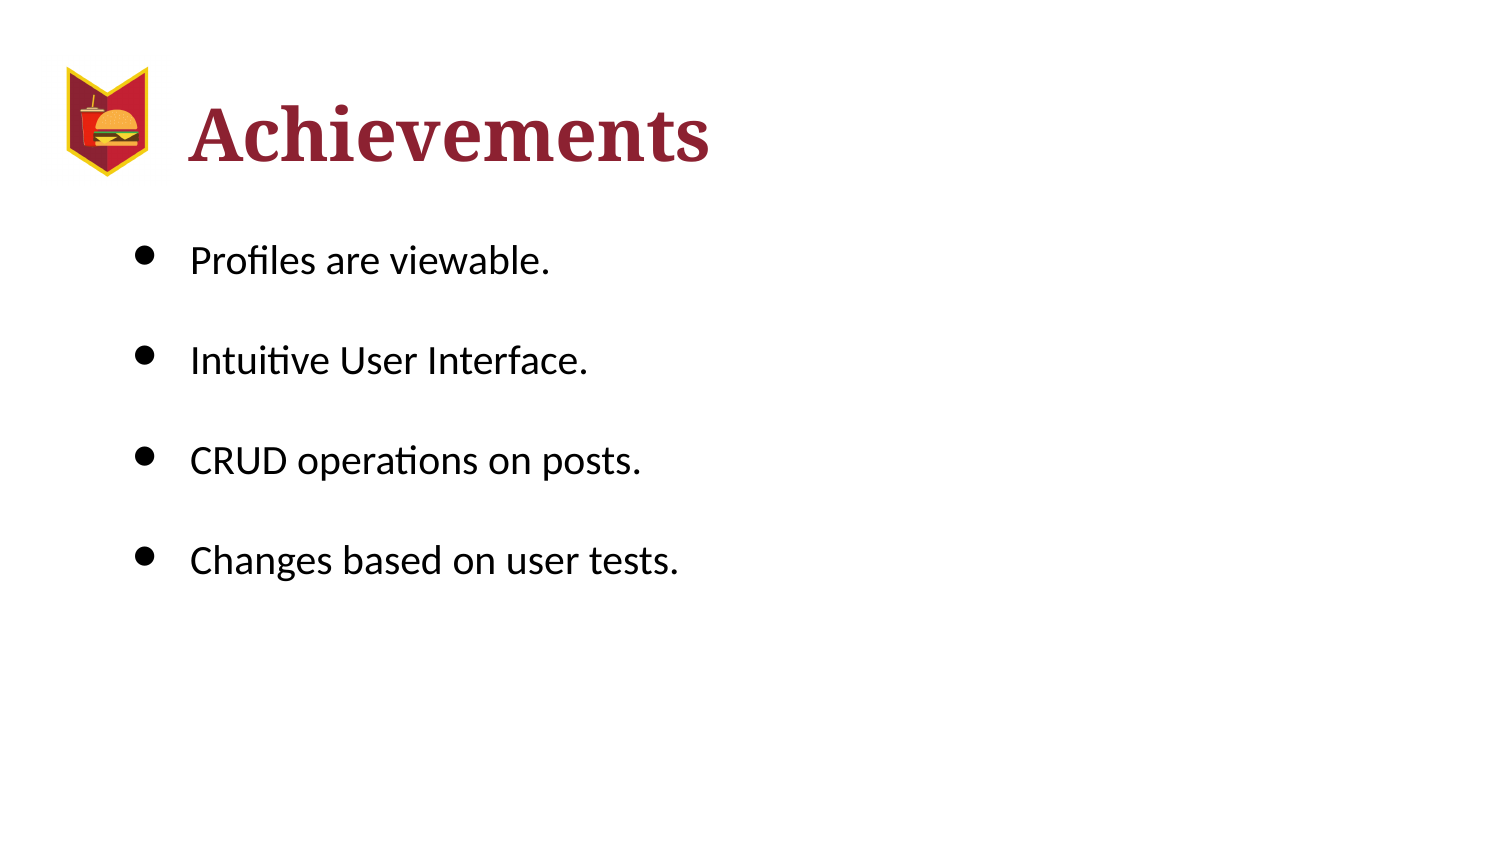

# Achievements
Profiles are viewable.
Intuitive User Interface.
CRUD operations on posts.
Changes based on user tests.